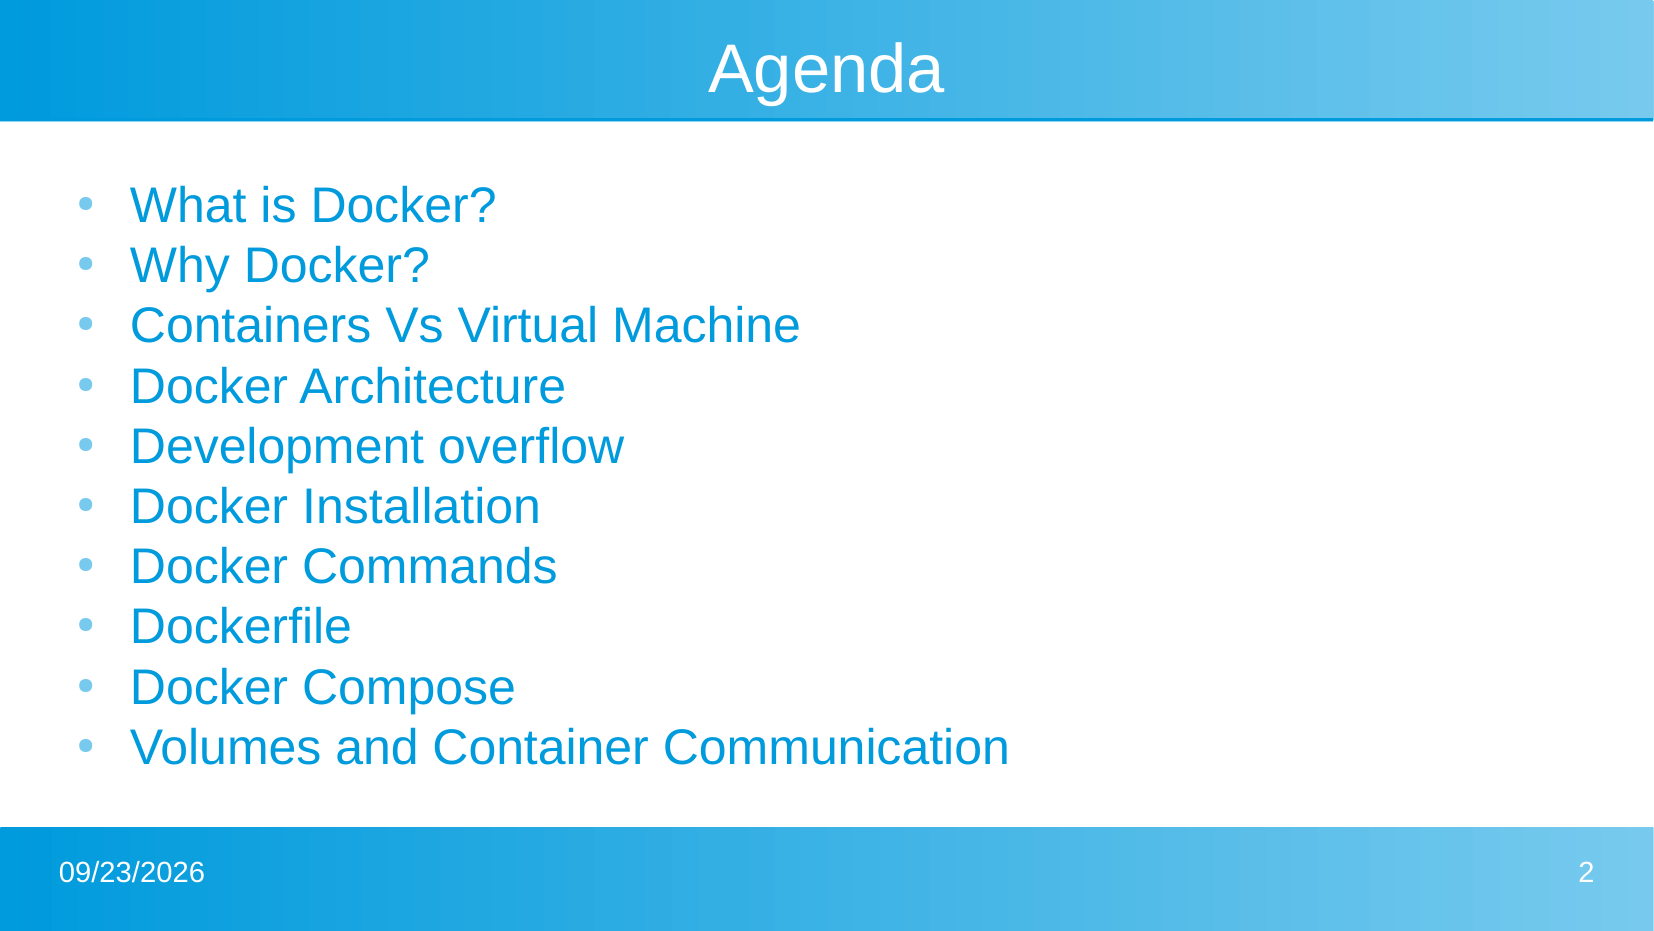

# Agenda
What is Docker?
Why Docker?
Containers Vs Virtual Machine
Docker Architecture
Development overflow
Docker Installation
Docker Commands
Dockerfile
Docker Compose
Volumes and Container Communication
2